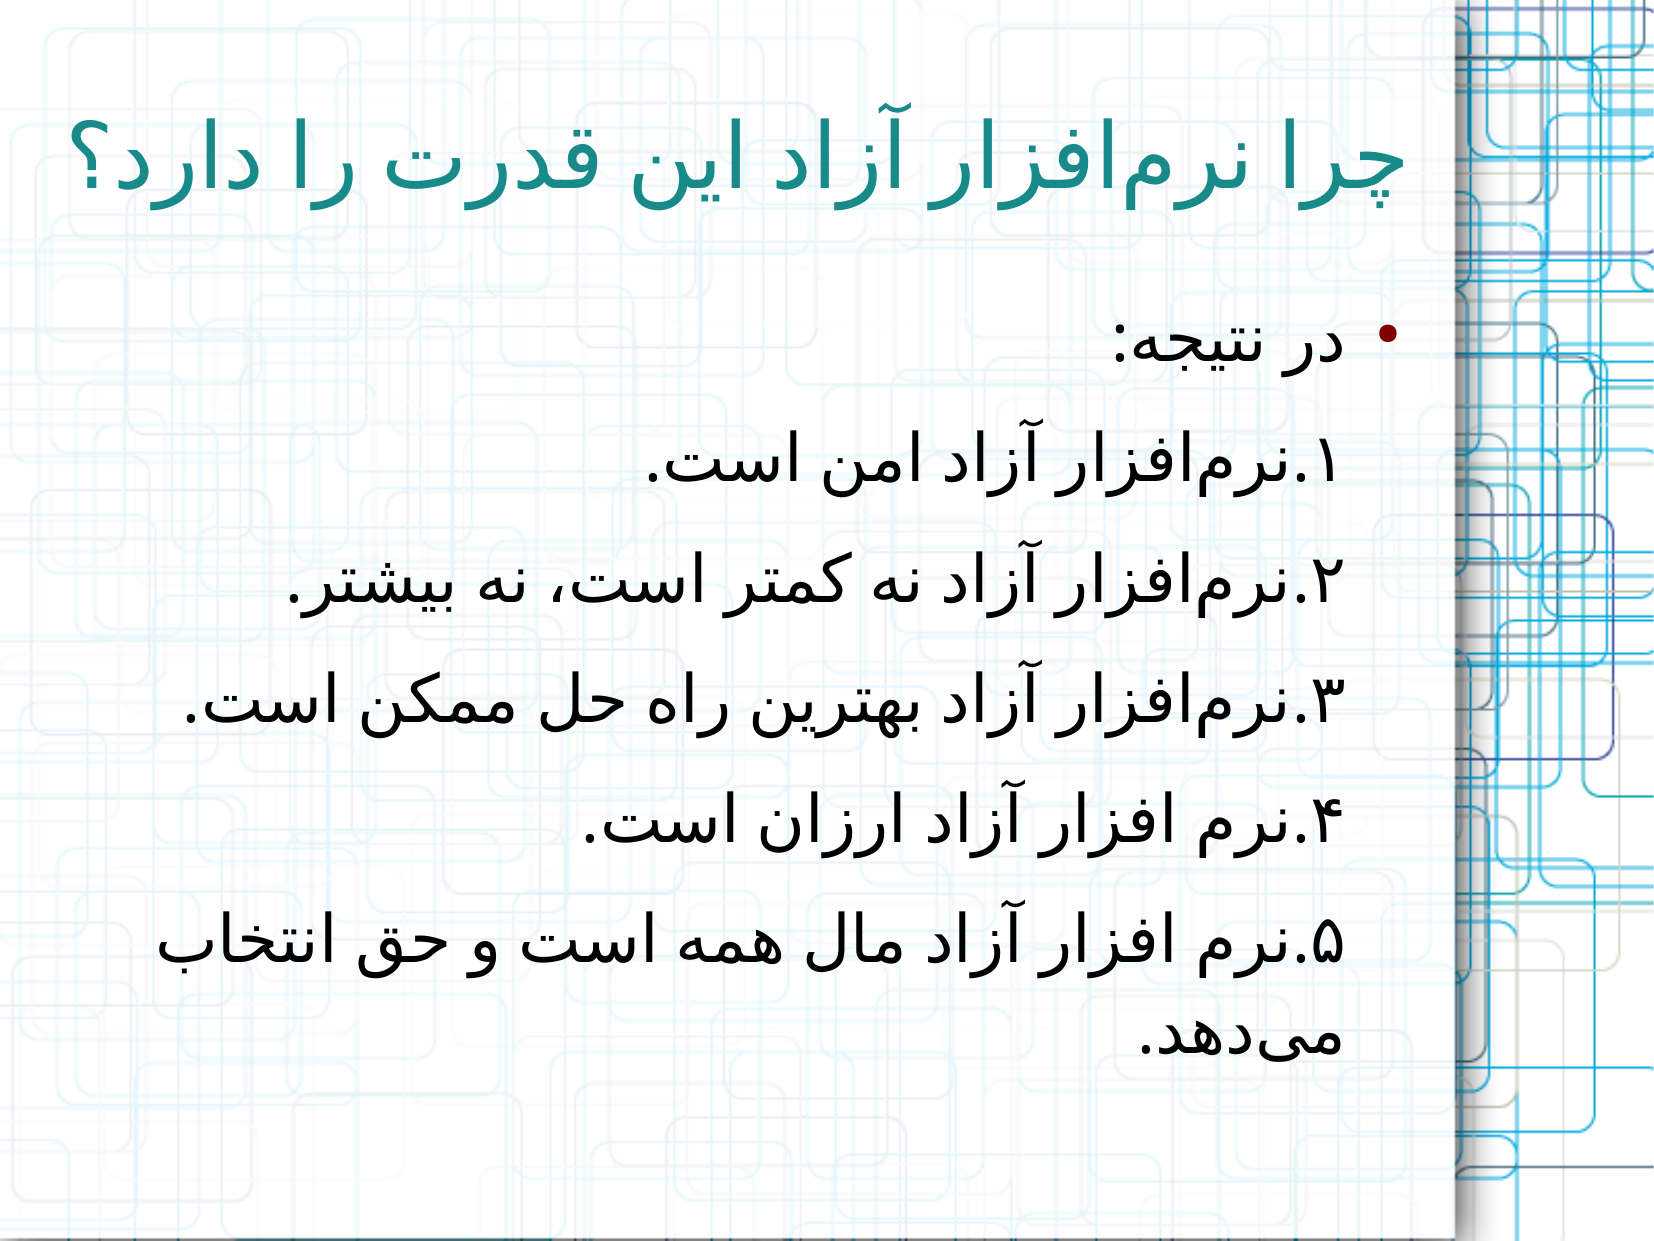

# چرا نرم‌افزار آزاد این قدرت را دارد؟
در نتیجه:
۱.نرم‌افزار آزاد امن است.
۲.نرم‌افزار آزاد نه کمتر است، نه بیشتر.
۳.نرم‌افزار آزاد بهترین راه حل ممکن است.
۴.نرم افزار آزاد ارزان است.
۵.نرم افزار آزاد مال همه است و حق انتخاب می‌دهد.